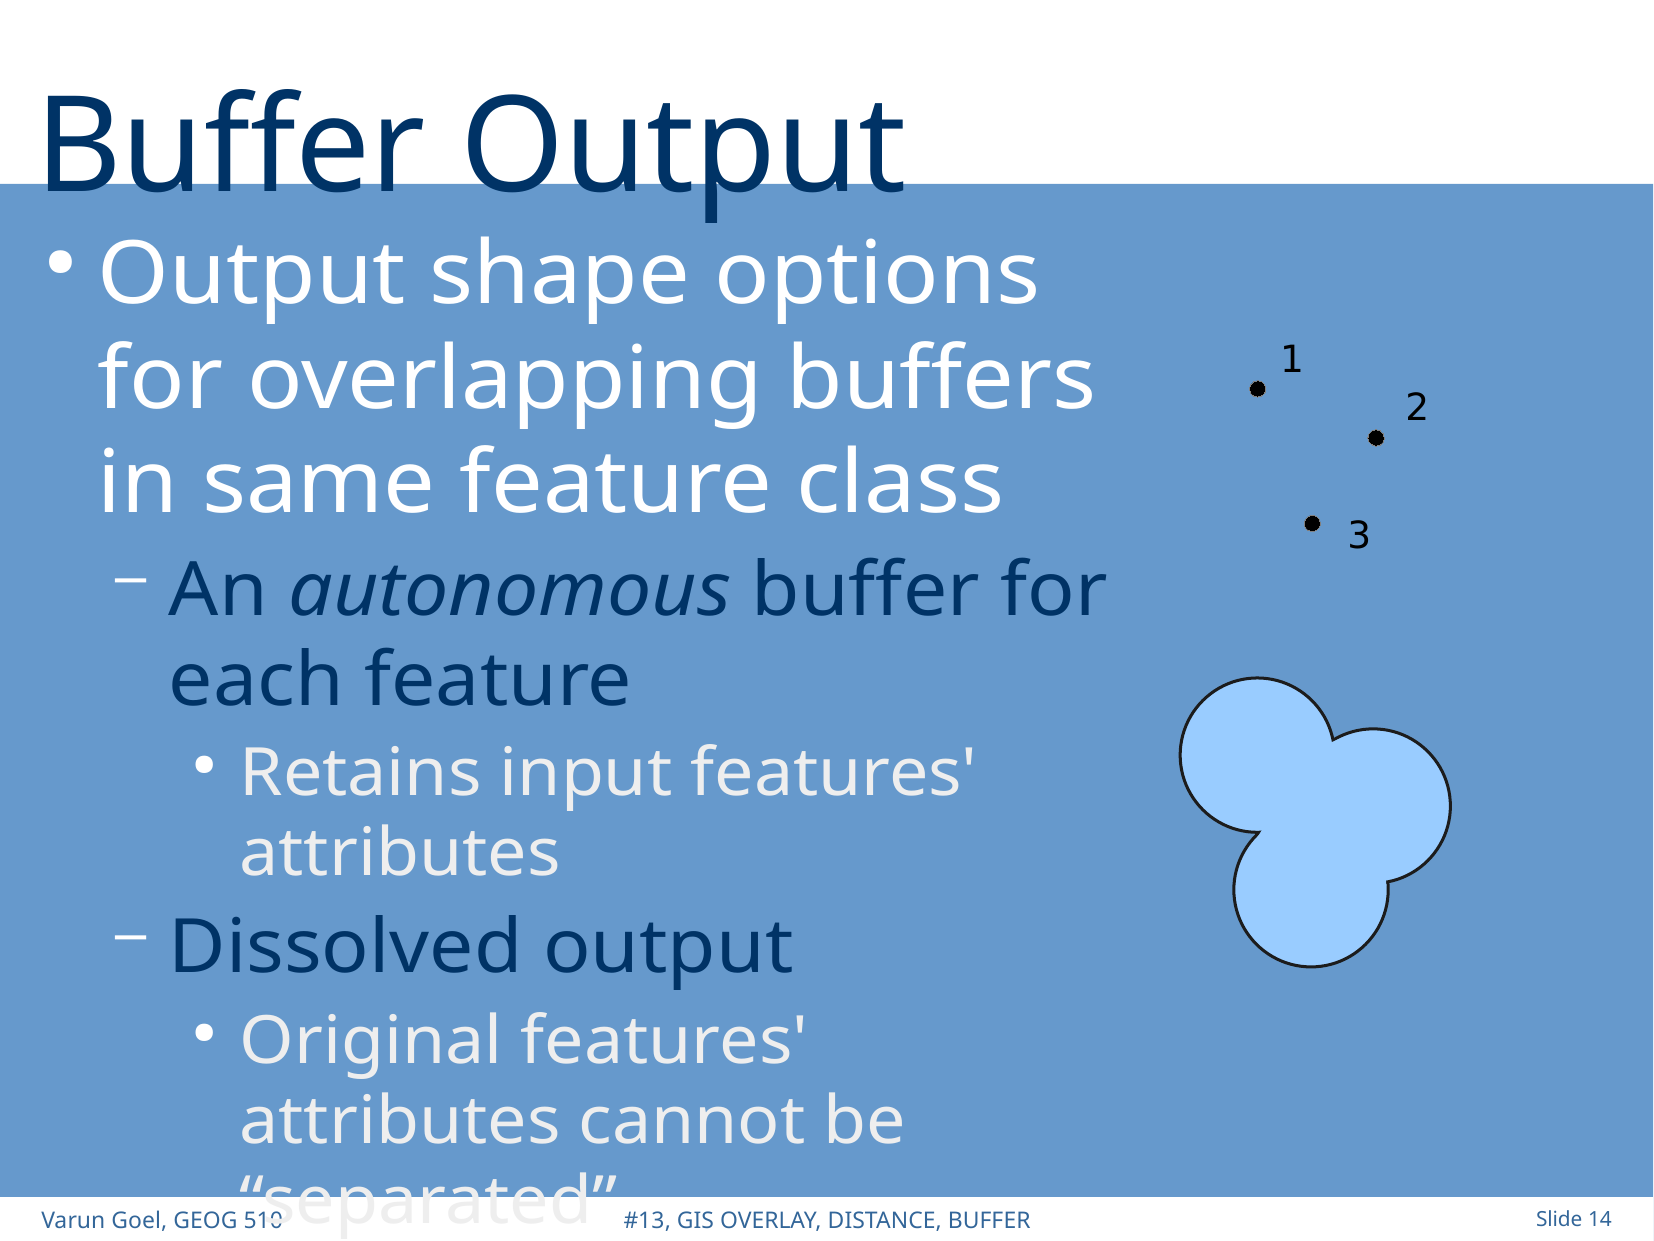

# Buffer Output
Output shape options for overlapping buffers in same feature class
An autonomous buffer for each feature
Retains input features' attributes
Dissolved output
Original features' attributes cannot be “separated”
1
2
3
#13, GIS OVERLAY, DISTANCE, BUFFER
14